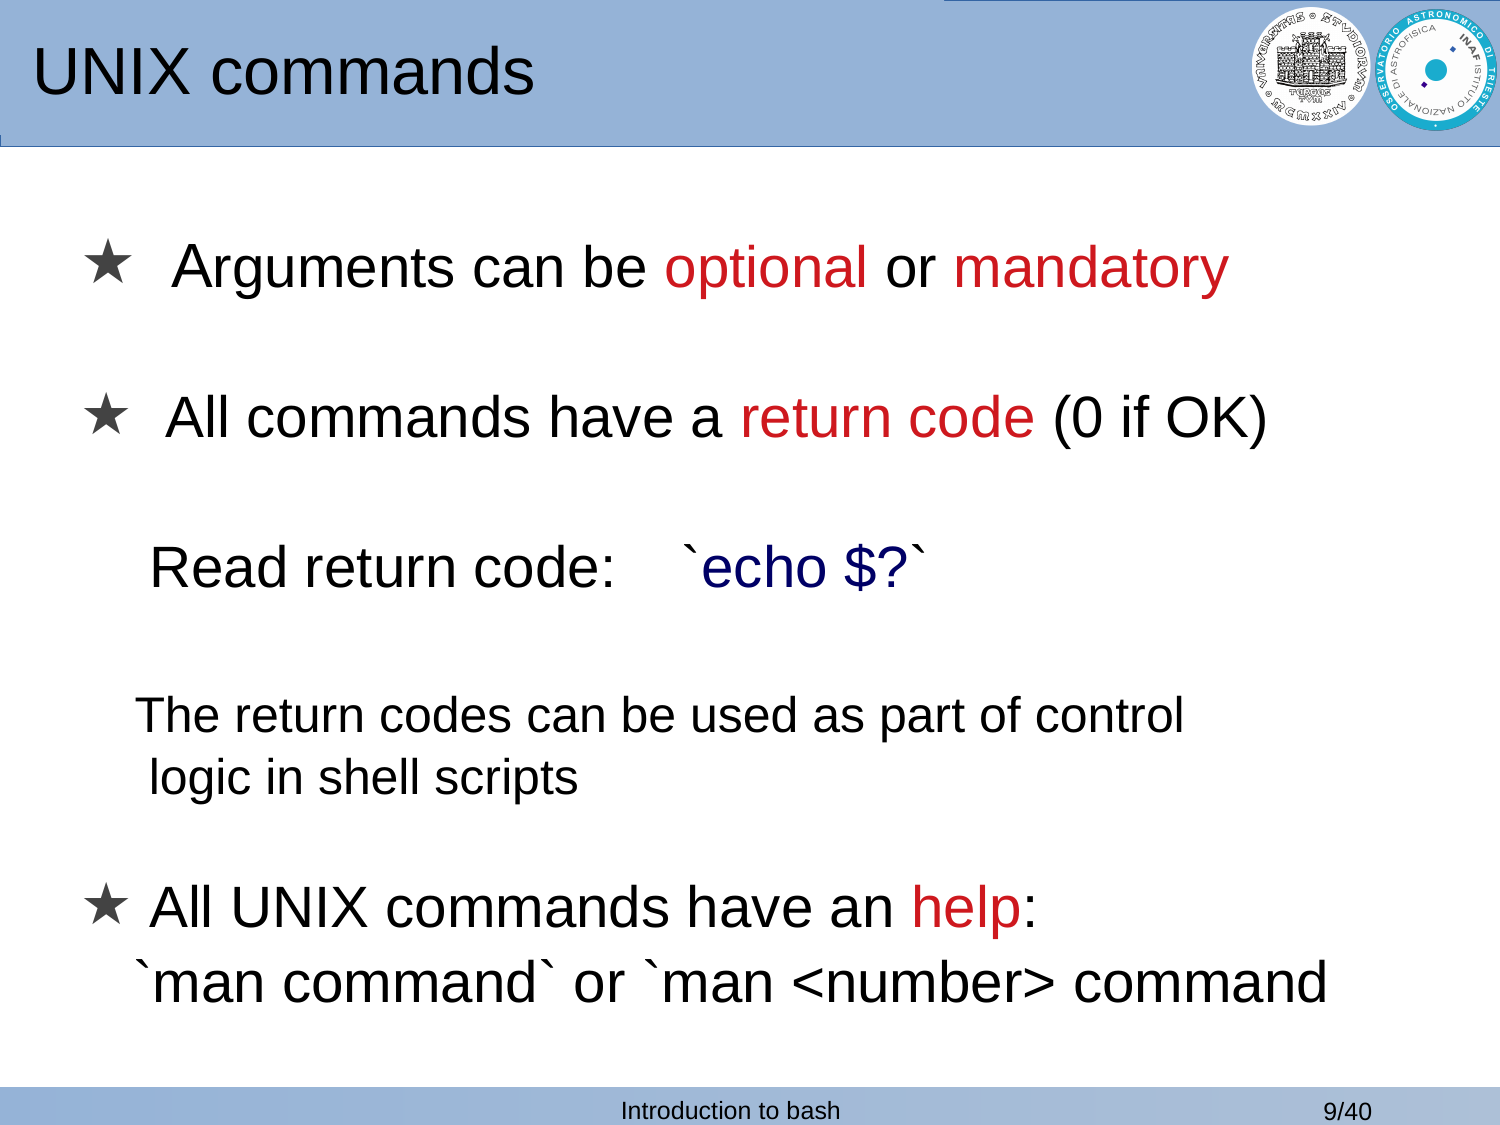

Traditional service delivery
UNIX commands
# Arguments can be optional or mandatory
 All commands have a return code (0 if OK)
 Read return code: `echo $?`
 The return codes can be used as part of control
 logic in shell scripts
 All UNIX commands have an help:
`man command` or `man command